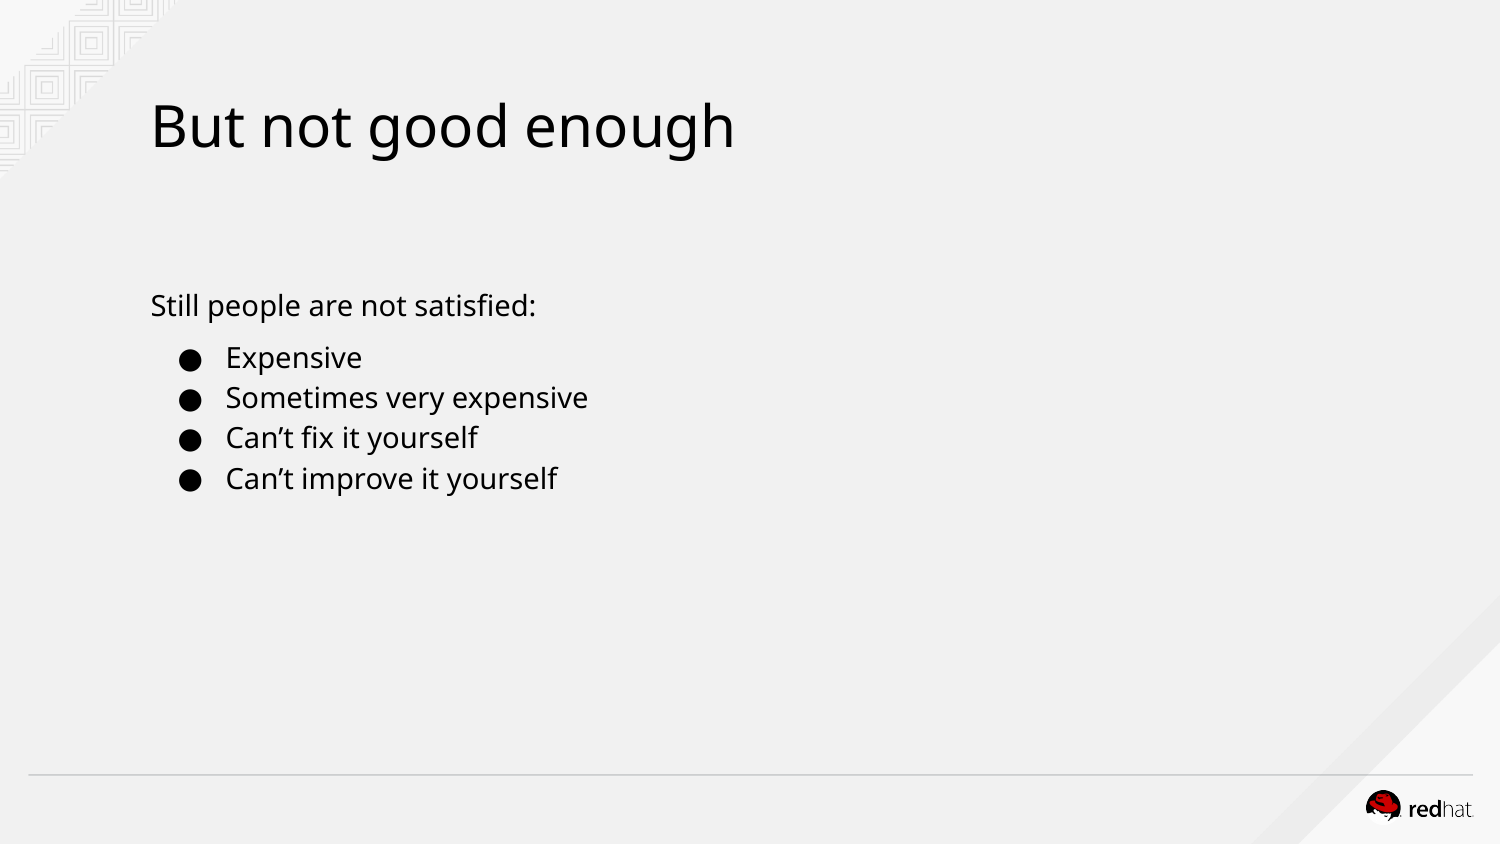

But not good enough
# Still people are not satisfied:
Expensive
Sometimes very expensive
Can’t fix it yourself
Can’t improve it yourself